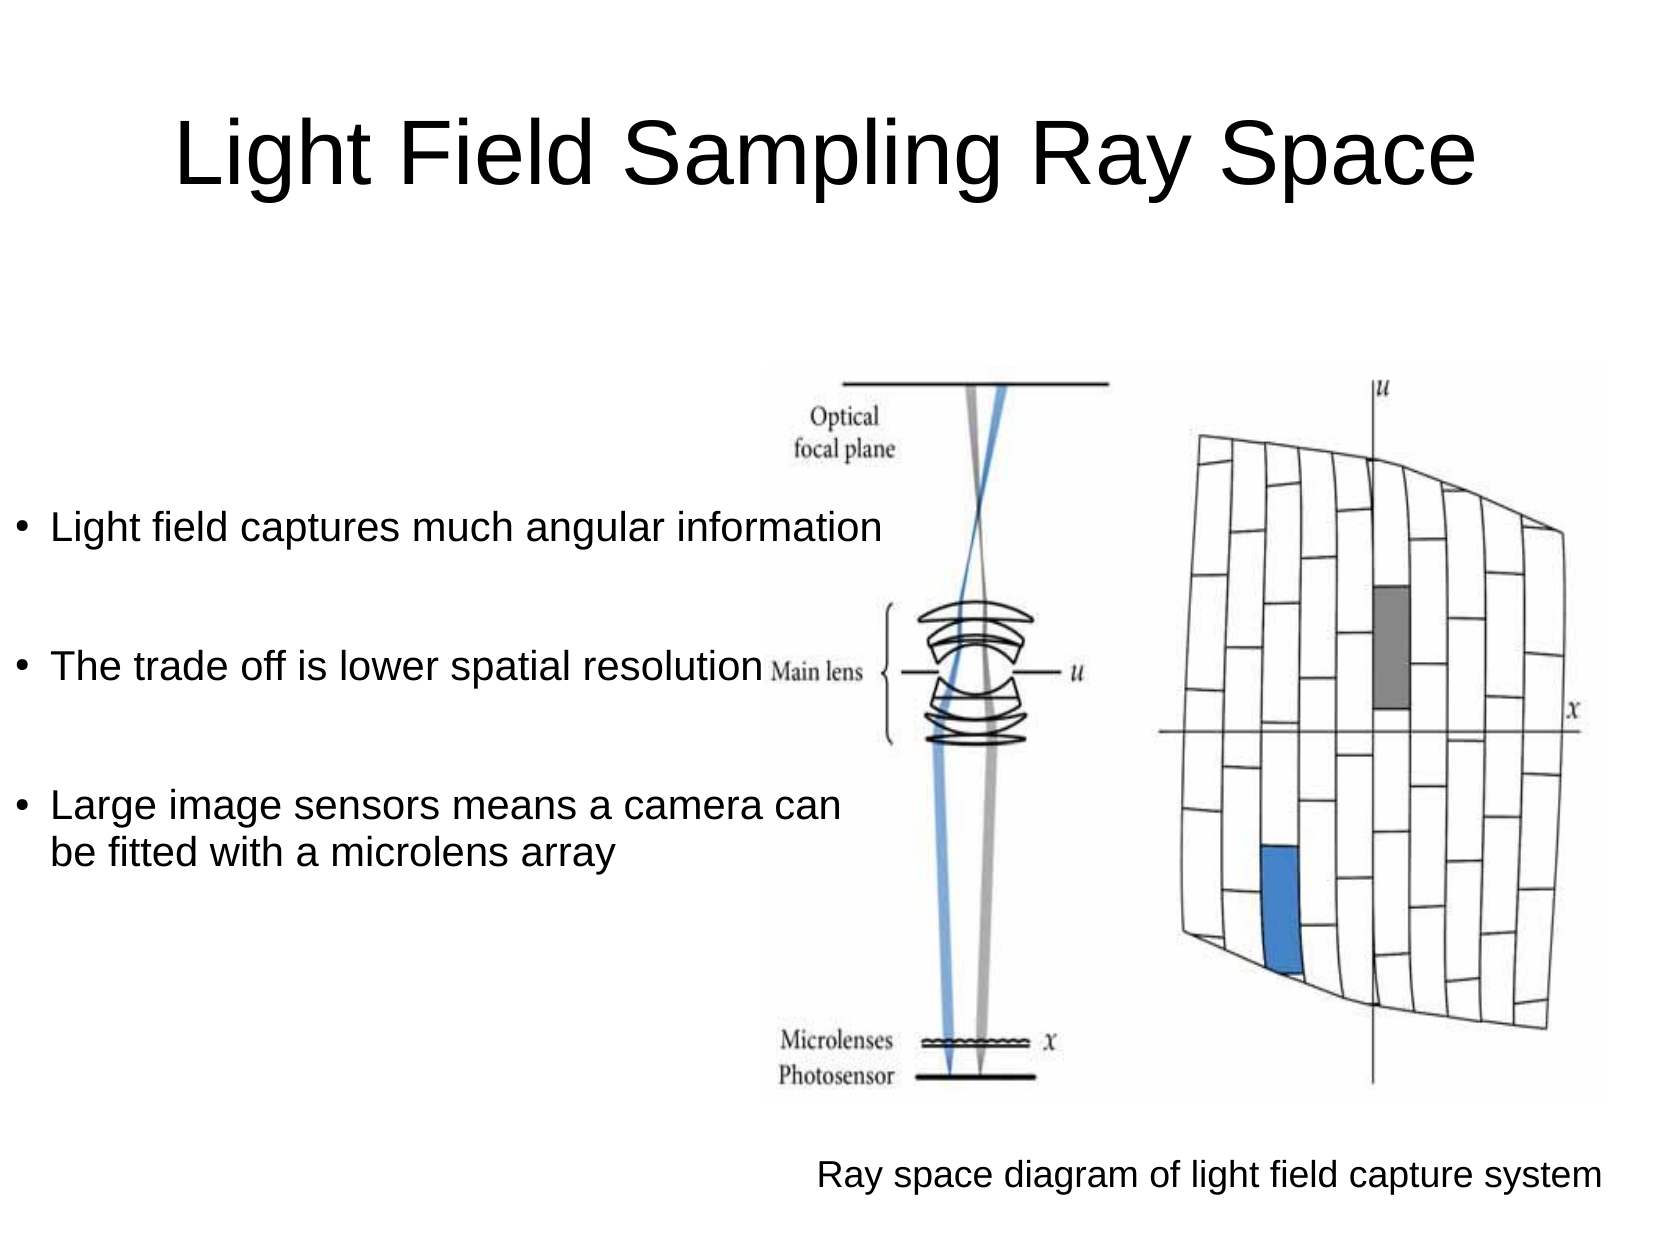

# Light Field Sampling Ray Space
Light field captures much angular information
The trade off is lower spatial resolution
Large image sensors means a camera can
be fitted with a microlens array
Ray space diagram of light field capture system